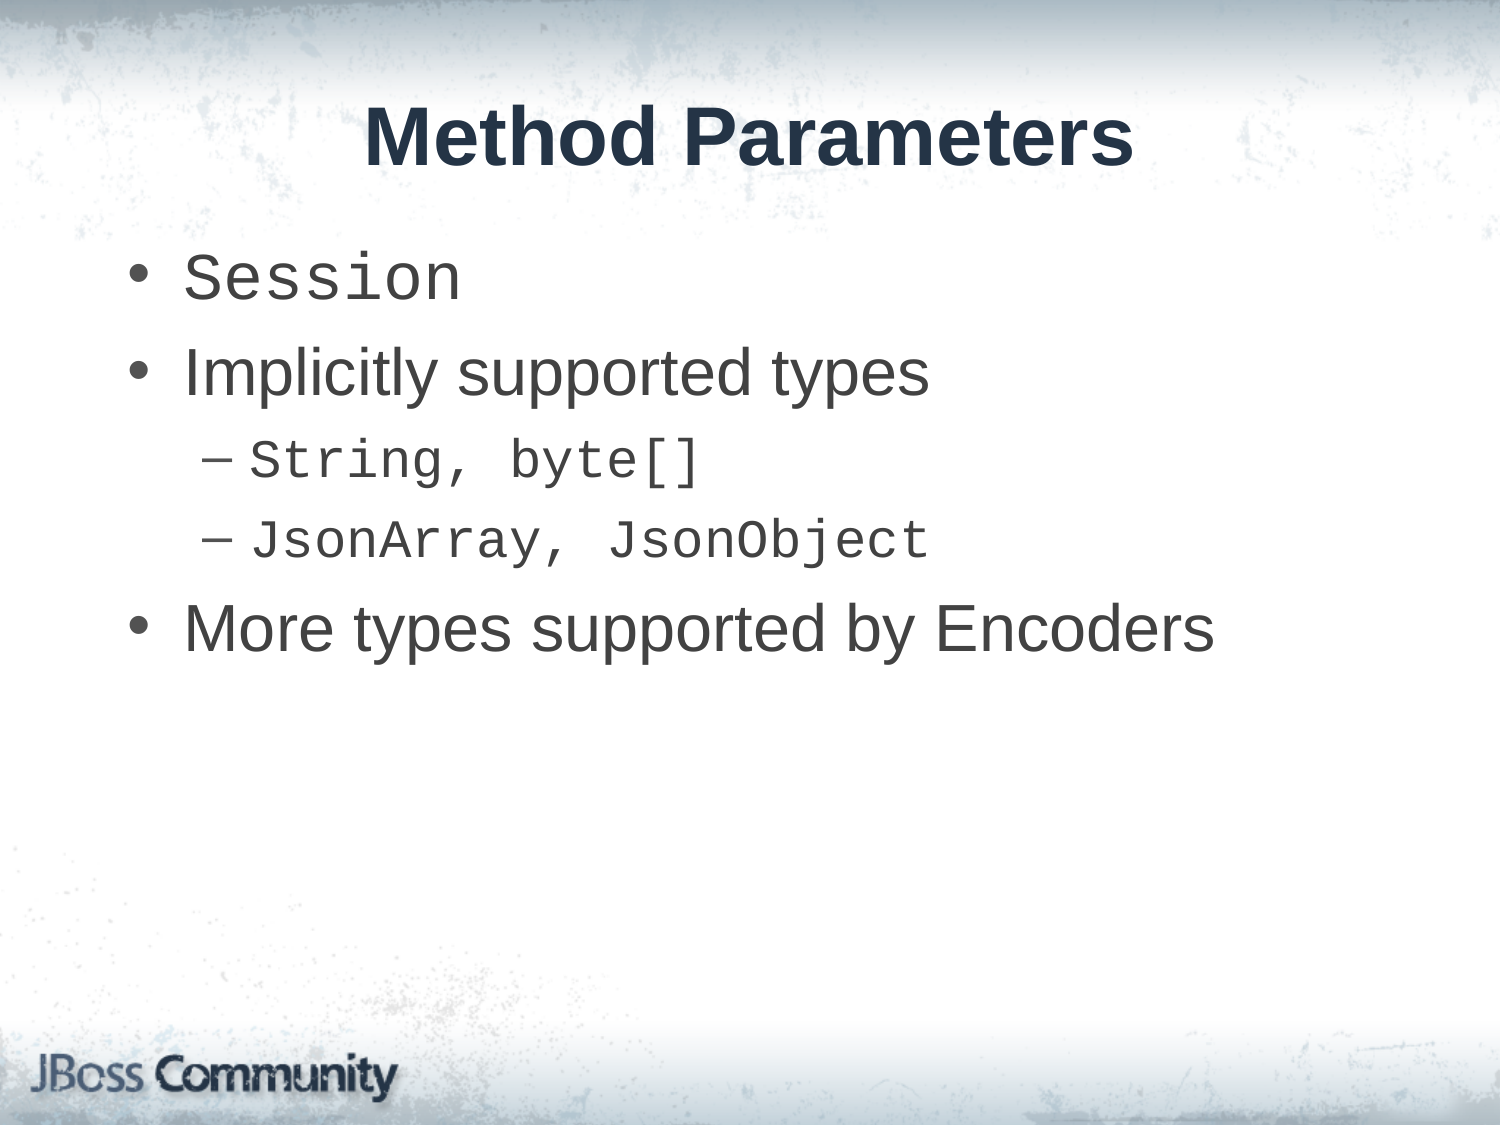

# Method Parameters
Session
Implicitly supported types
String, byte[]
JsonArray, JsonObject
More types supported by Encoders